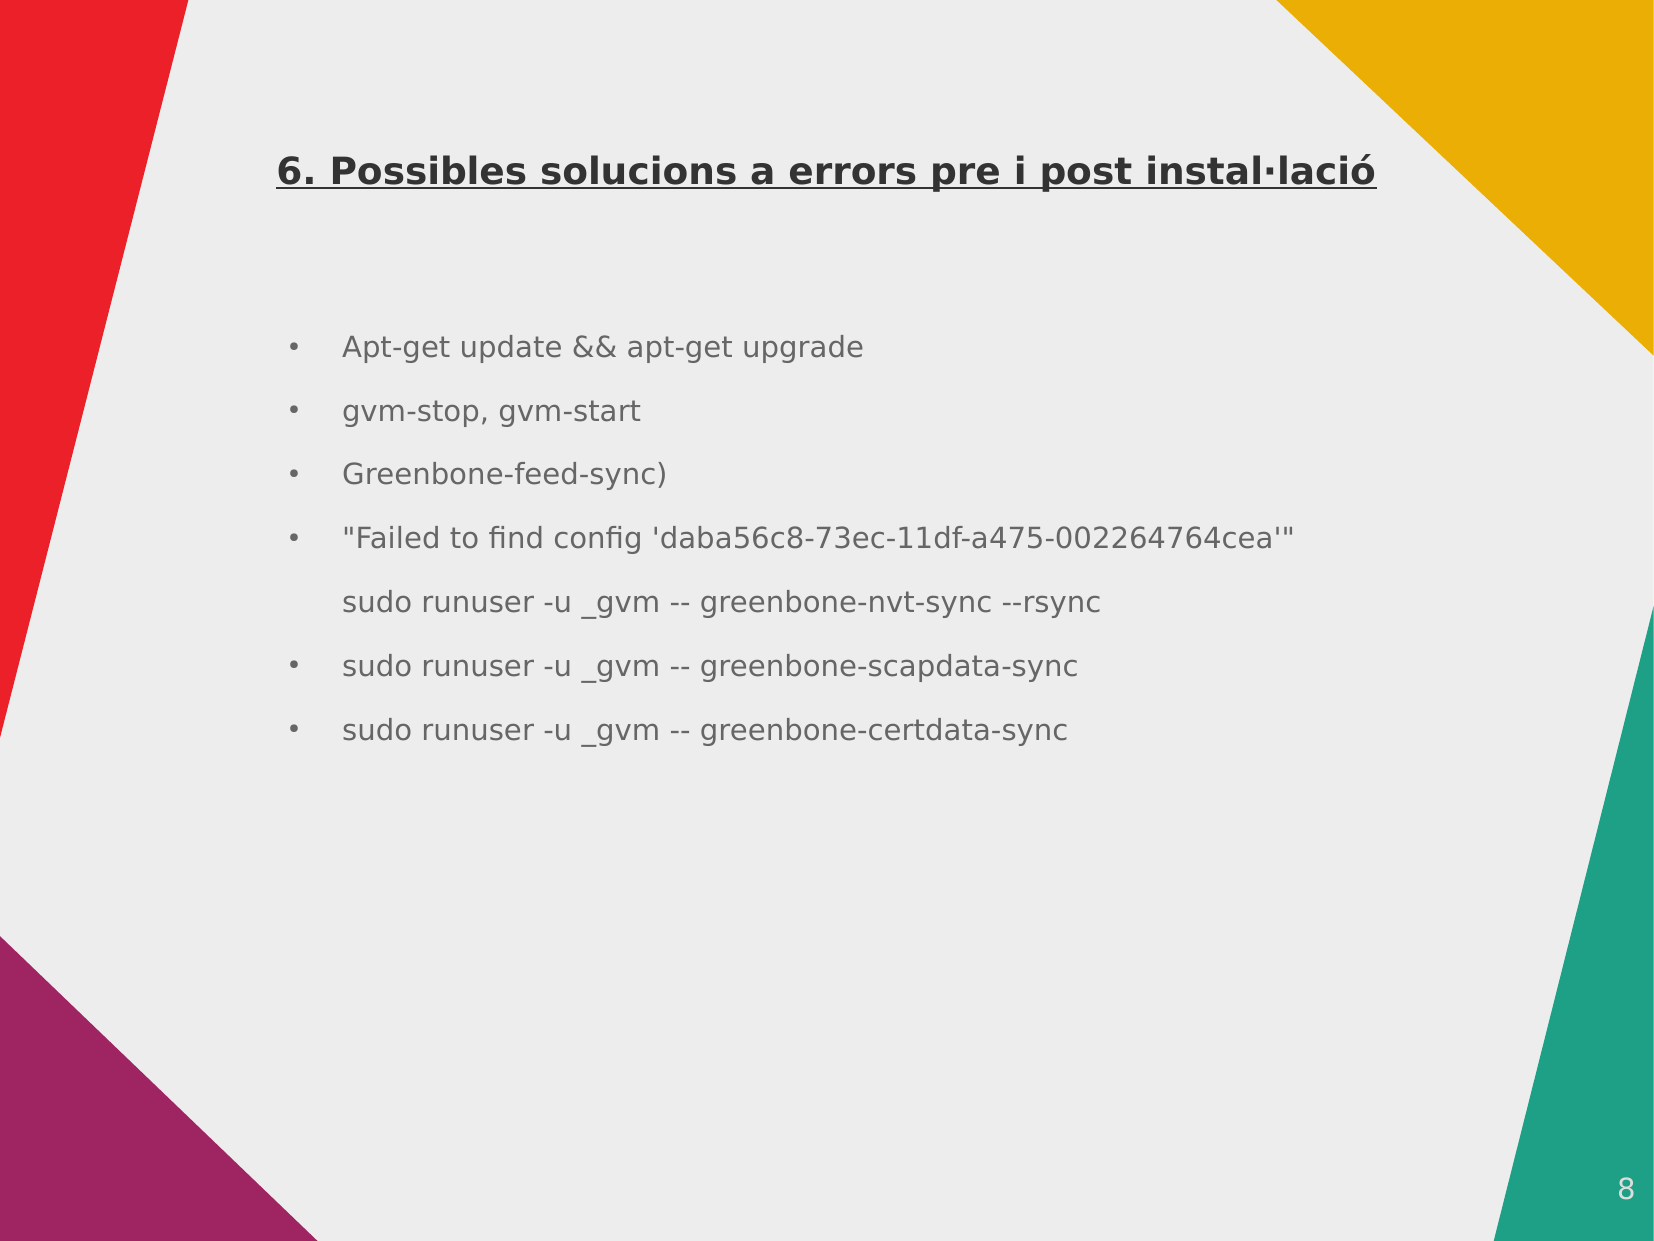

# 6. Possibles solucions a errors pre i post instal·lació
Apt-get update && apt-get upgrade
gvm-stop, gvm-start
Greenbone-feed-sync)
"Failed to find config 'daba56c8-73ec-11df-a475-002264764cea'"
sudo runuser -u _gvm -- greenbone-nvt-sync --rsync
sudo runuser -u _gvm -- greenbone-scapdata-sync
sudo runuser -u _gvm -- greenbone-certdata-sync
8